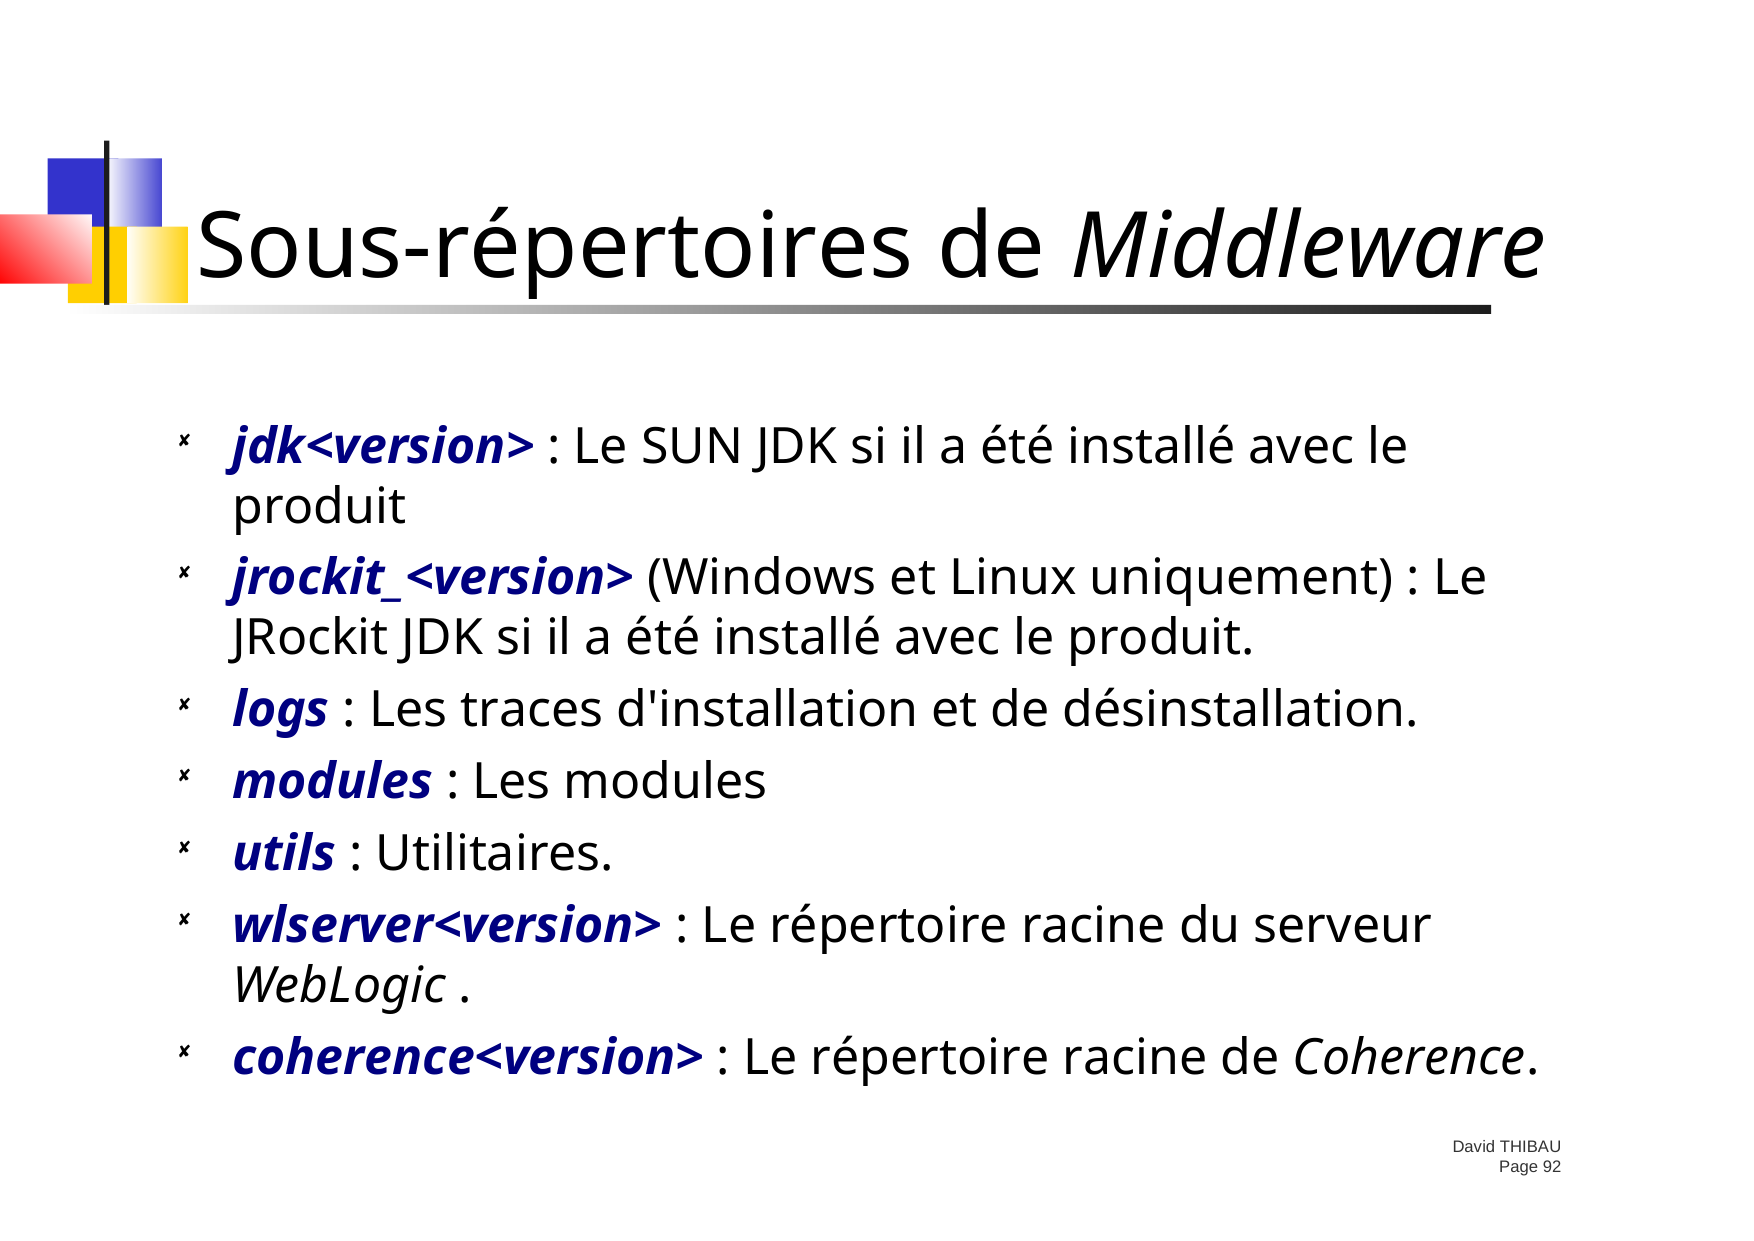

# Sous-répertoires de Middleware
jdk<version> : Le SUN JDK si il a été installé avec le produit
jrockit_<version> (Windows et Linux uniquement) : Le JRockit JDK si il a été installé avec le produit.
logs : Les traces d'installation et de désinstallation.
modules : Les modules
utils : Utilitaires.
wlserver<version> : Le répertoire racine du serveur WebLogic .
coherence<version> : Le répertoire racine de Coherence.